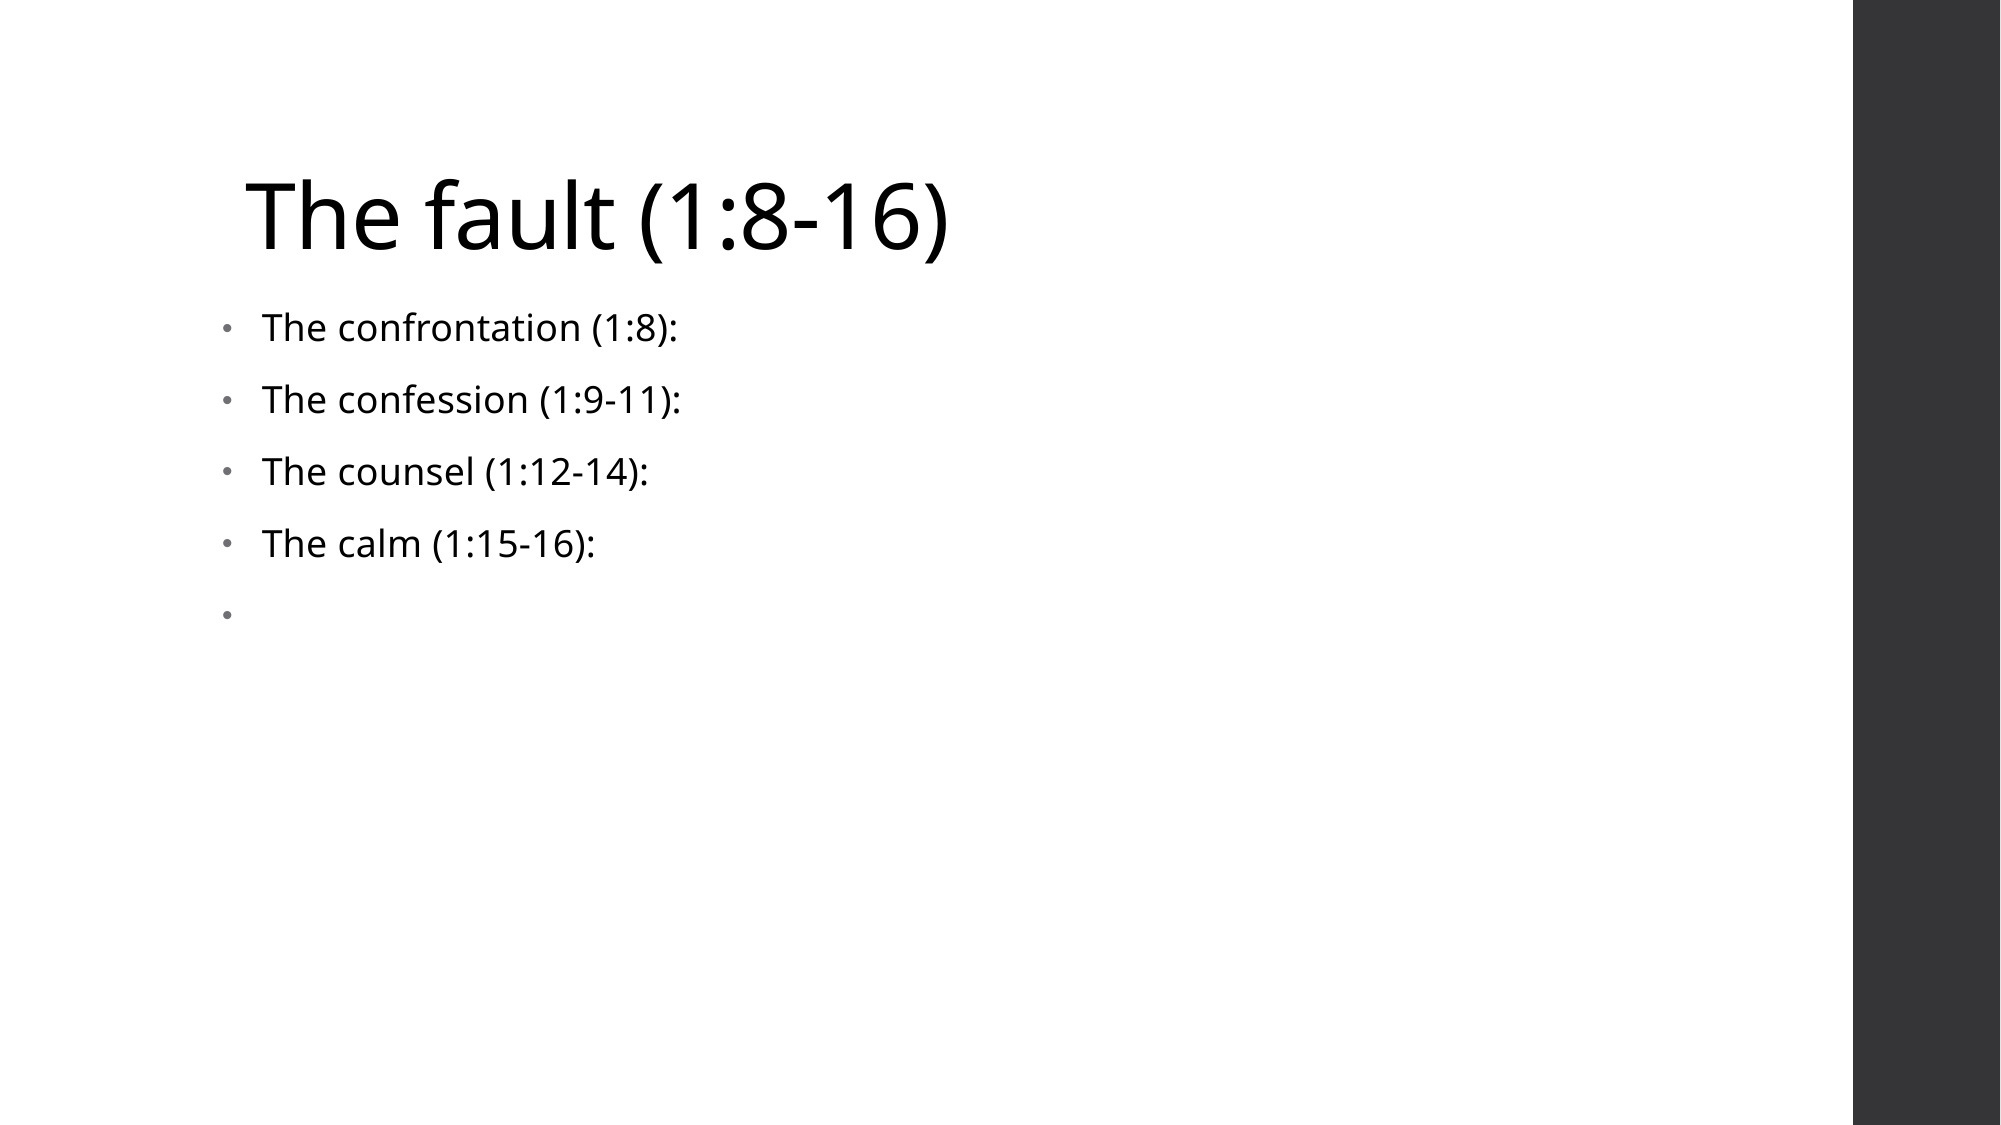

# The fault (1:8-16)
 The confrontation (1:8):
 The confession (1:9-11):
 The counsel (1:12-14):
 The calm (1:15-16):